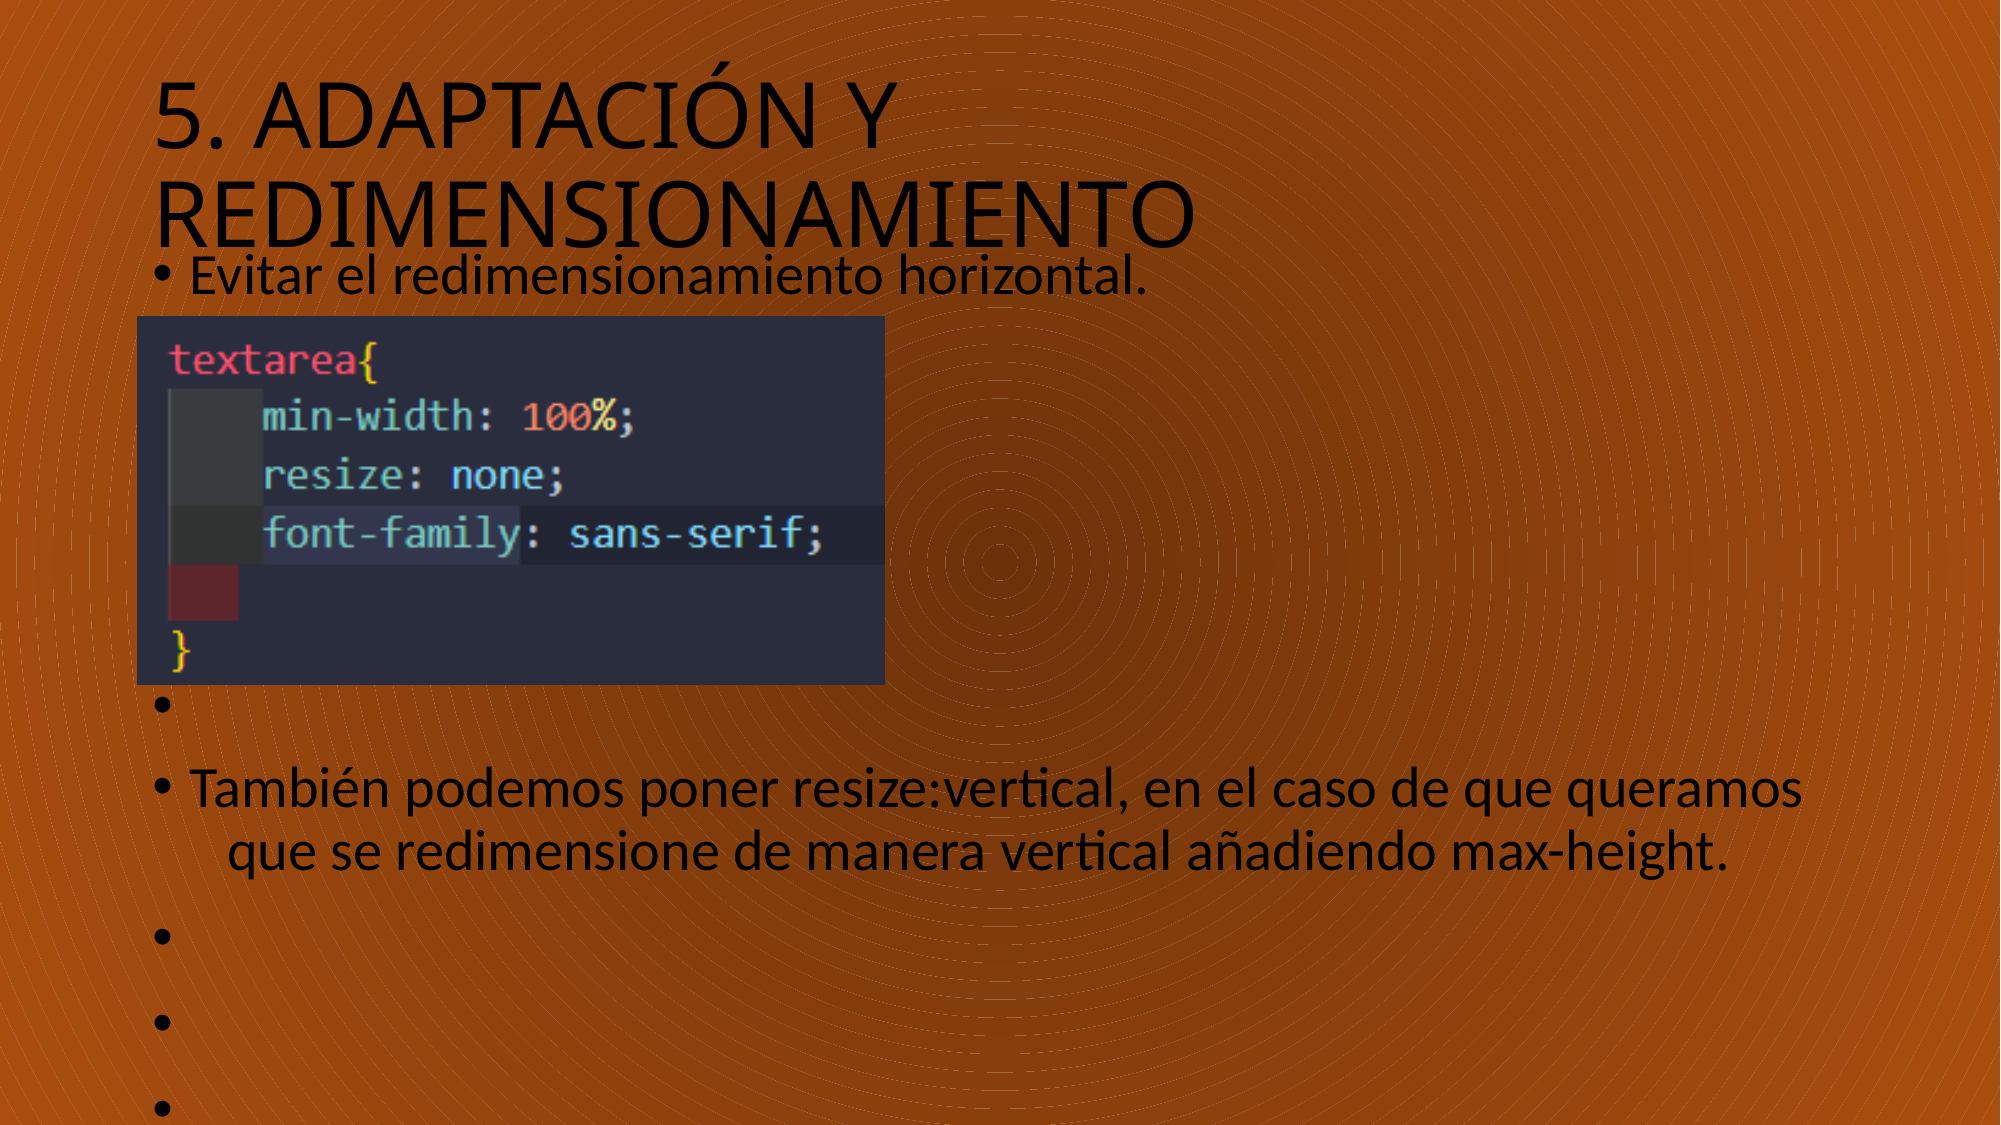

# 5. ADAPTACIÓN Y REDIMENSIONAMIENTO
Evitar el redimensionamiento horizontal.
También podemos poner resize:vertical, en el caso de que queramos que se redimensione de manera vertical añadiendo max-height.